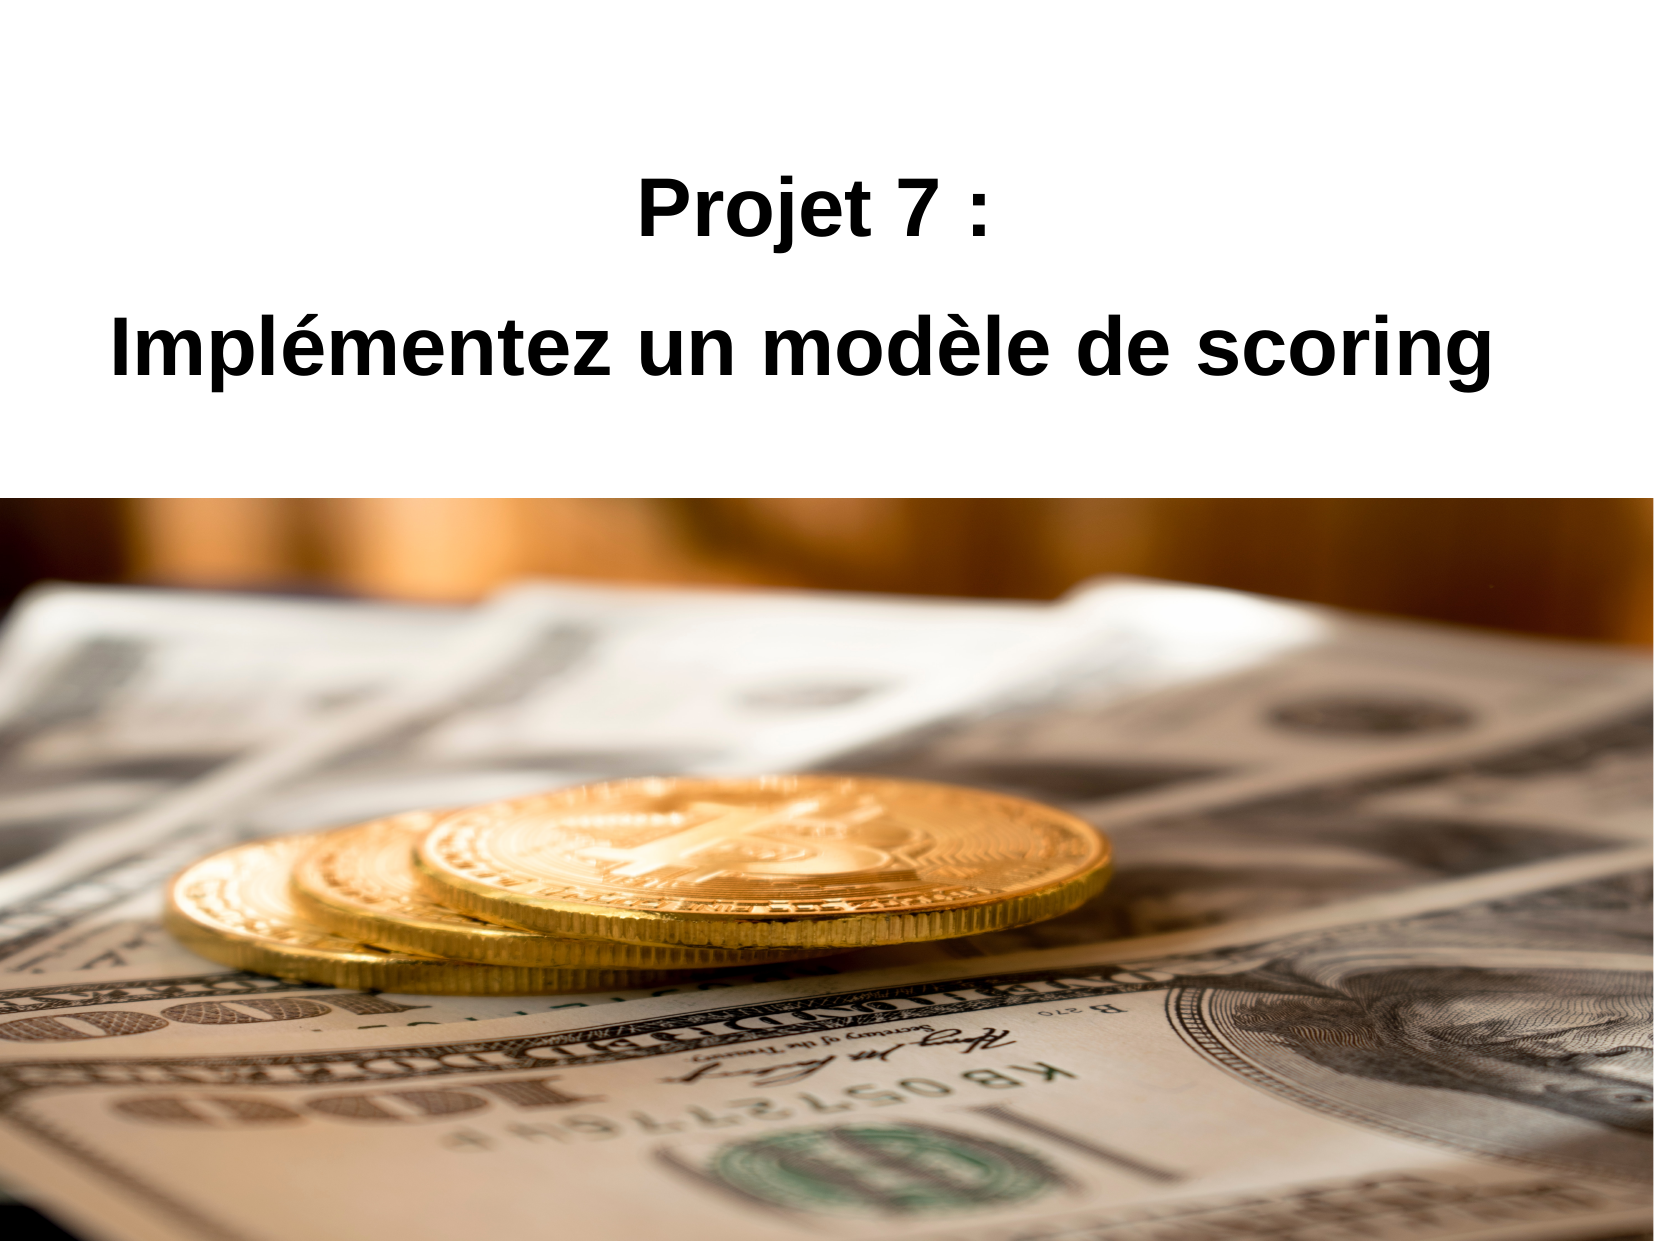

Projet 7 :
Implémentez un modèle de scoring
1